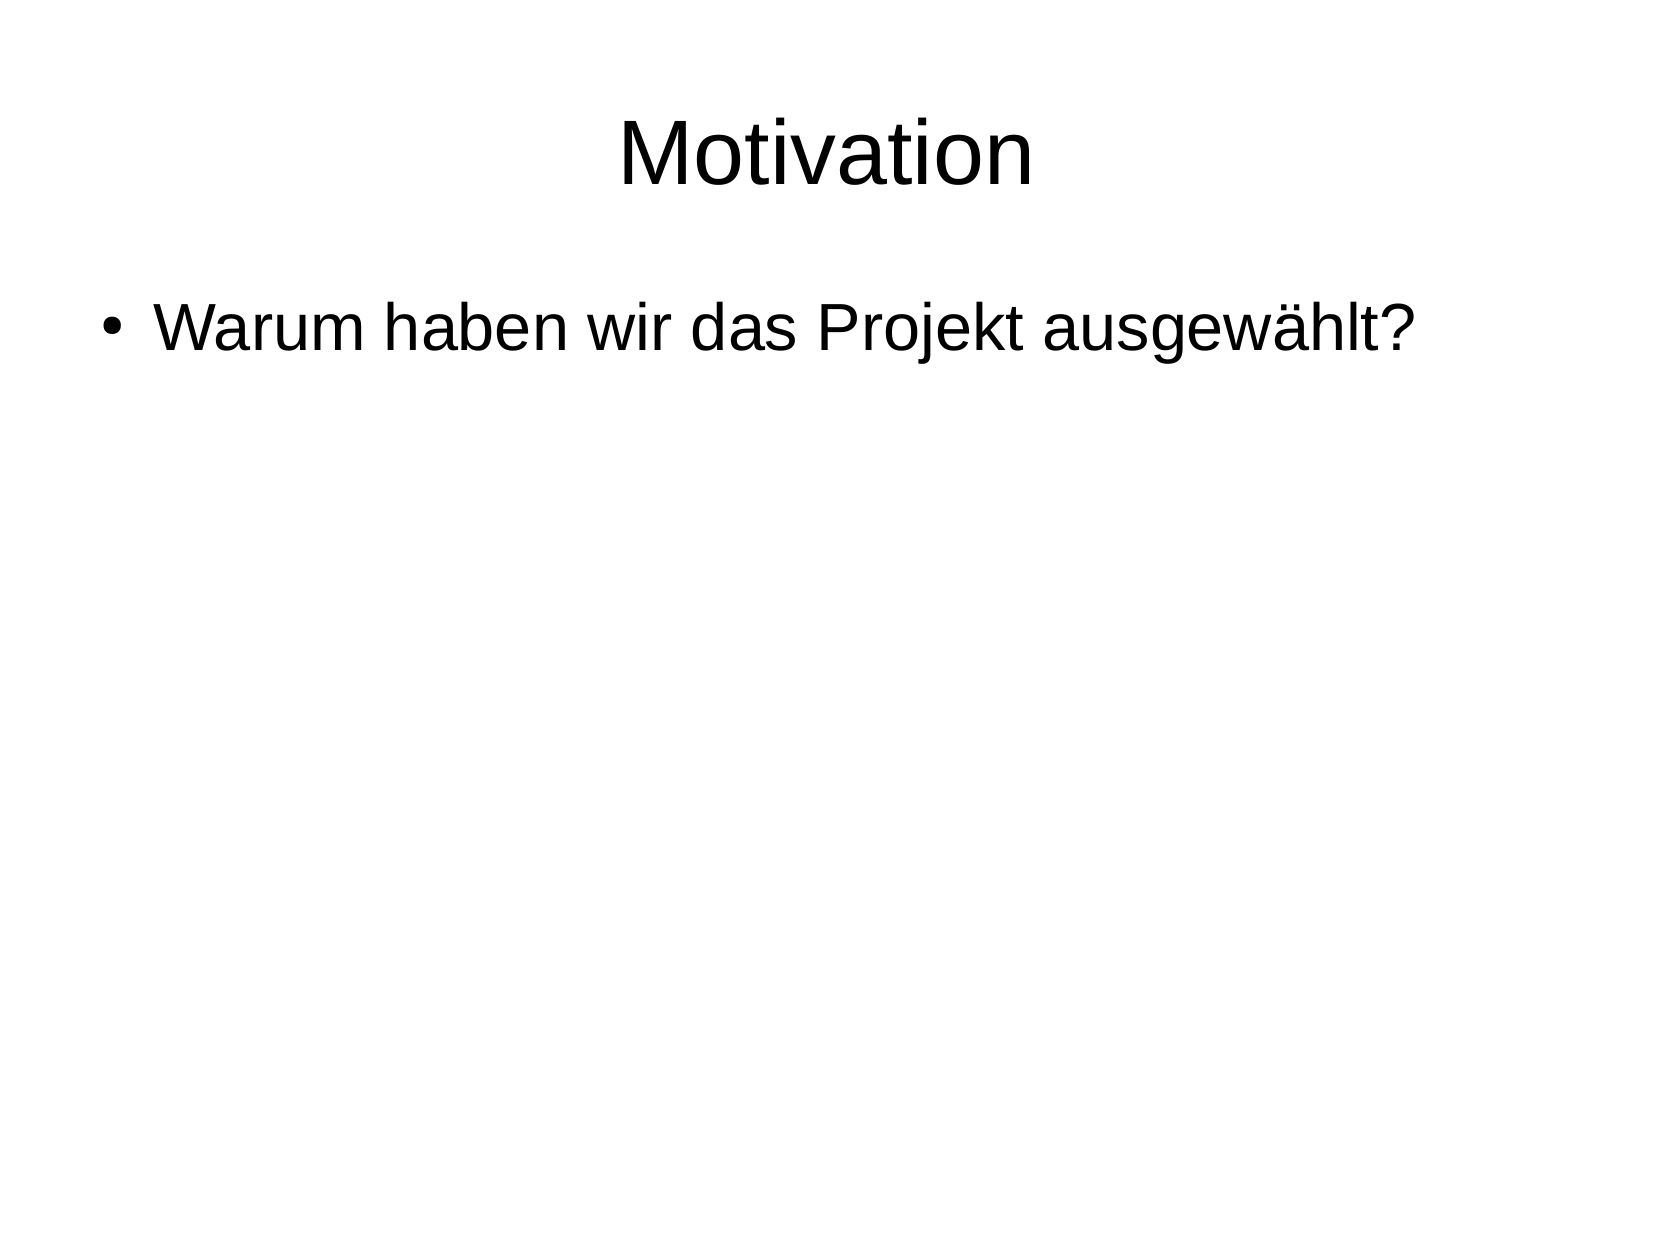

# Motivation
Warum haben wir das Projekt ausgewählt?